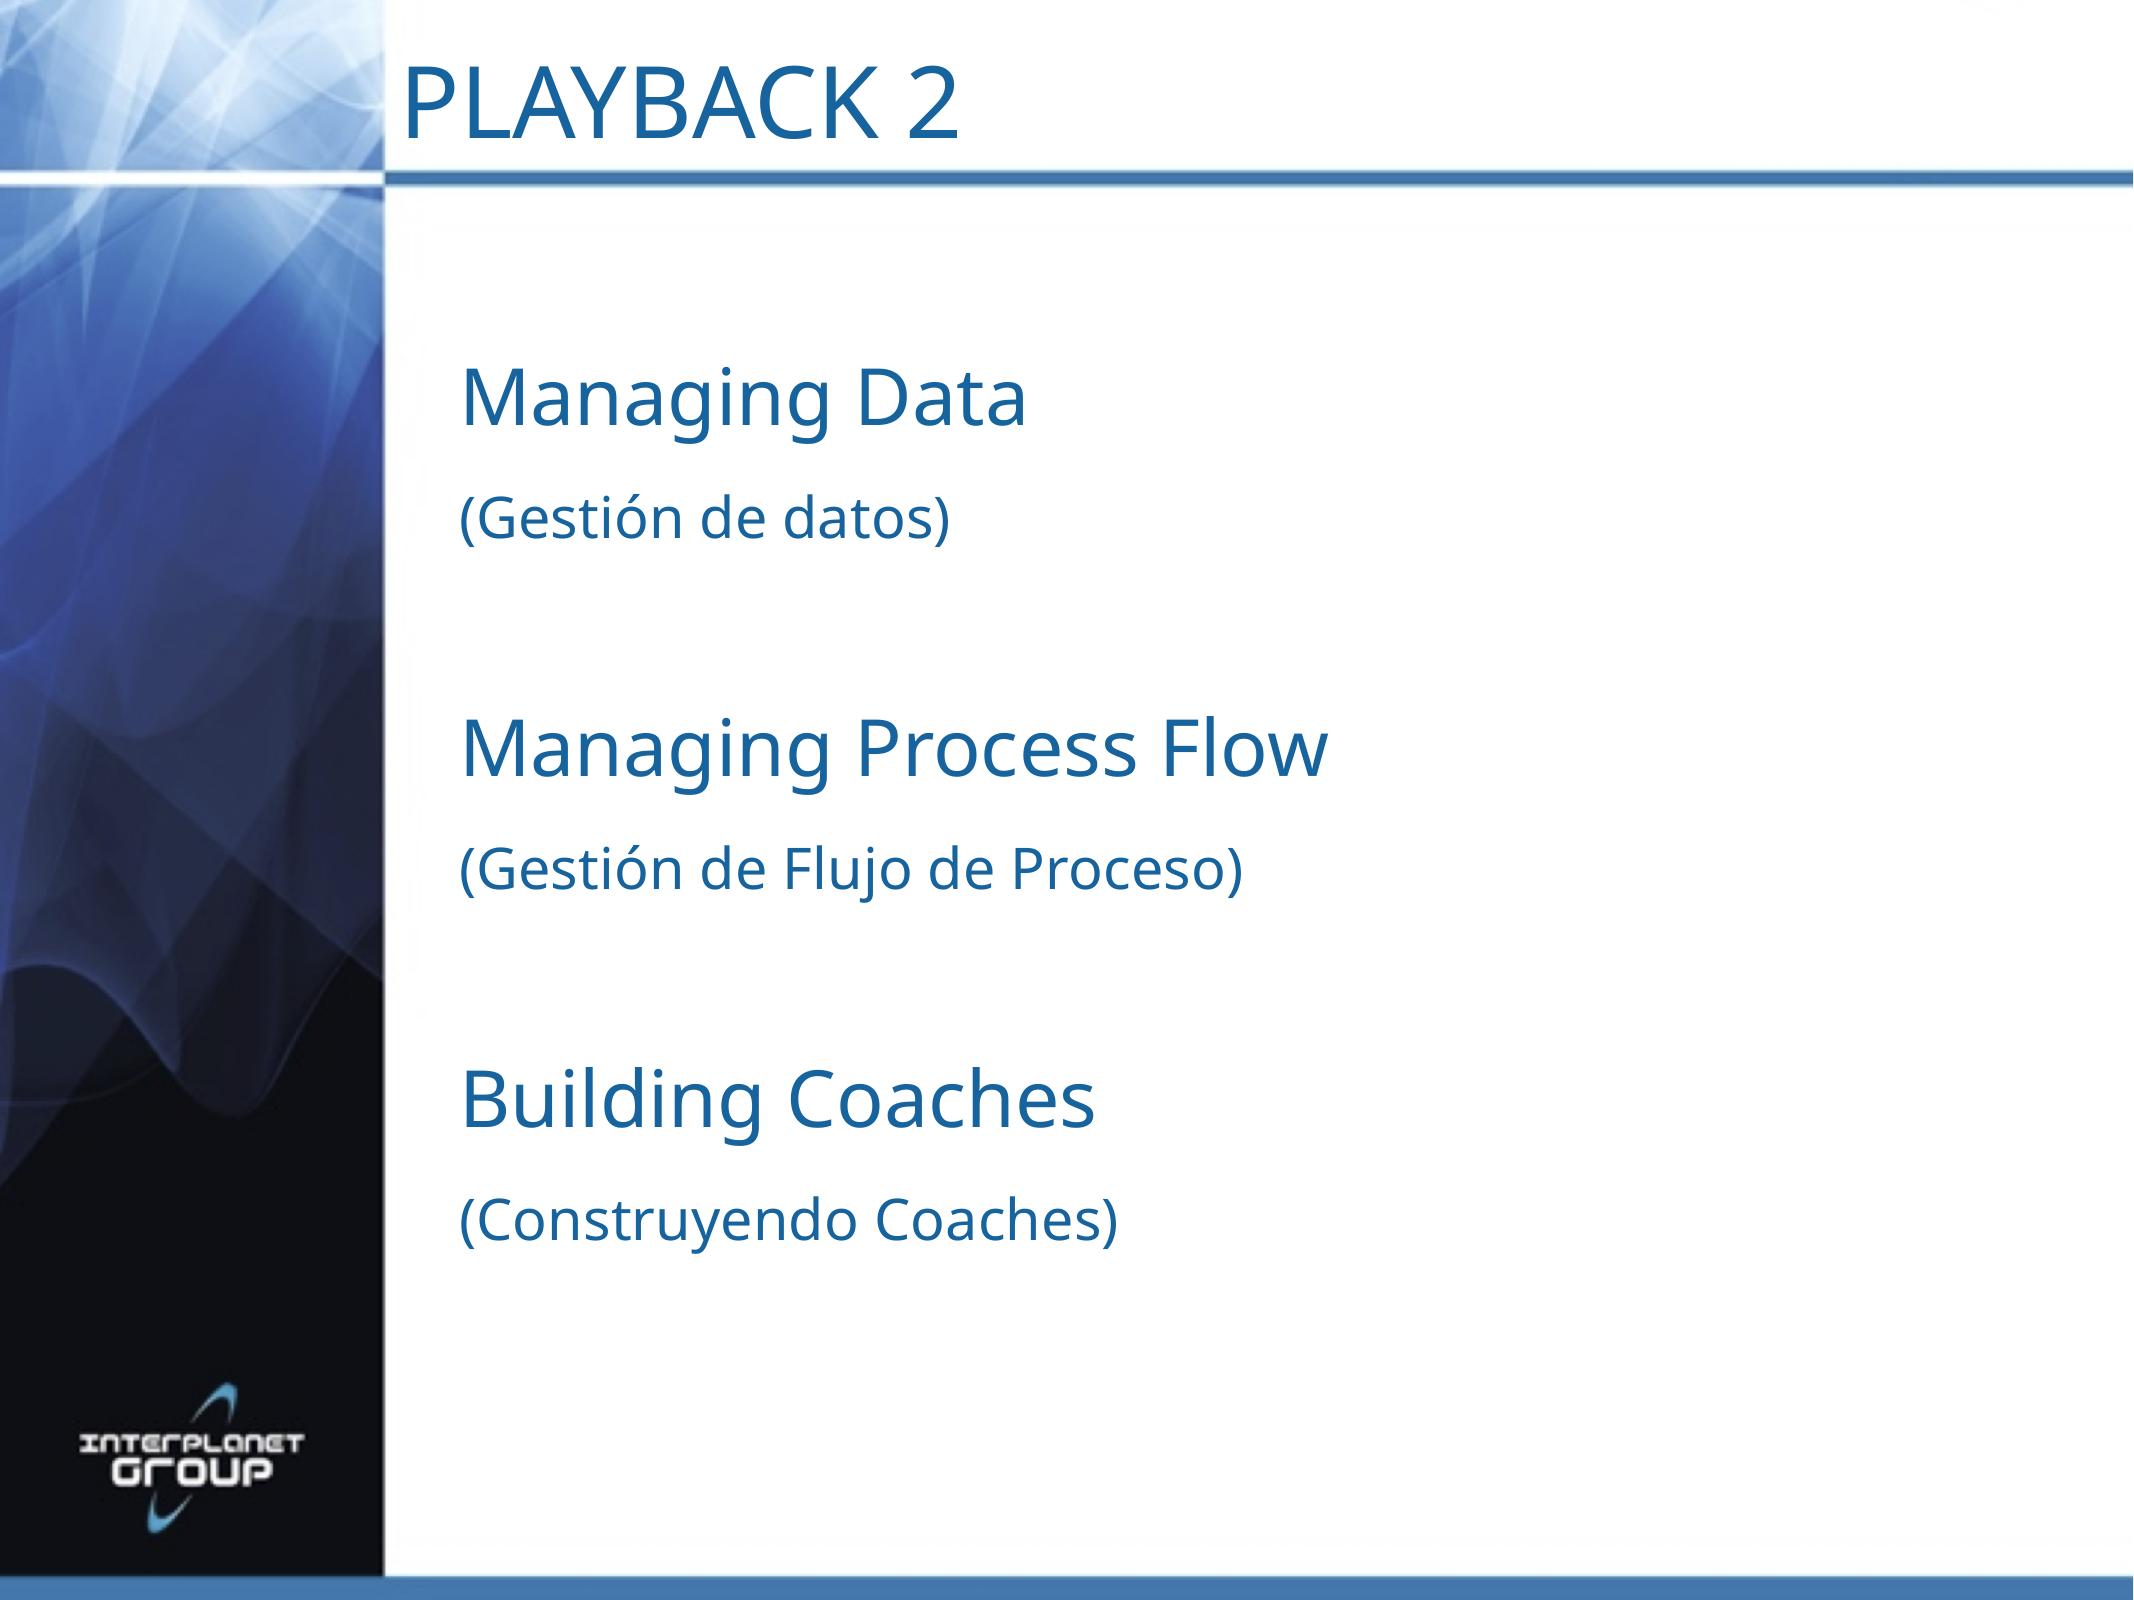

PLAYBACK 2
# Managing Data
(Gestión de datos)
Managing Process Flow
(Gestión de Flujo de Proceso)
Building Coaches
(Construyendo Coaches)